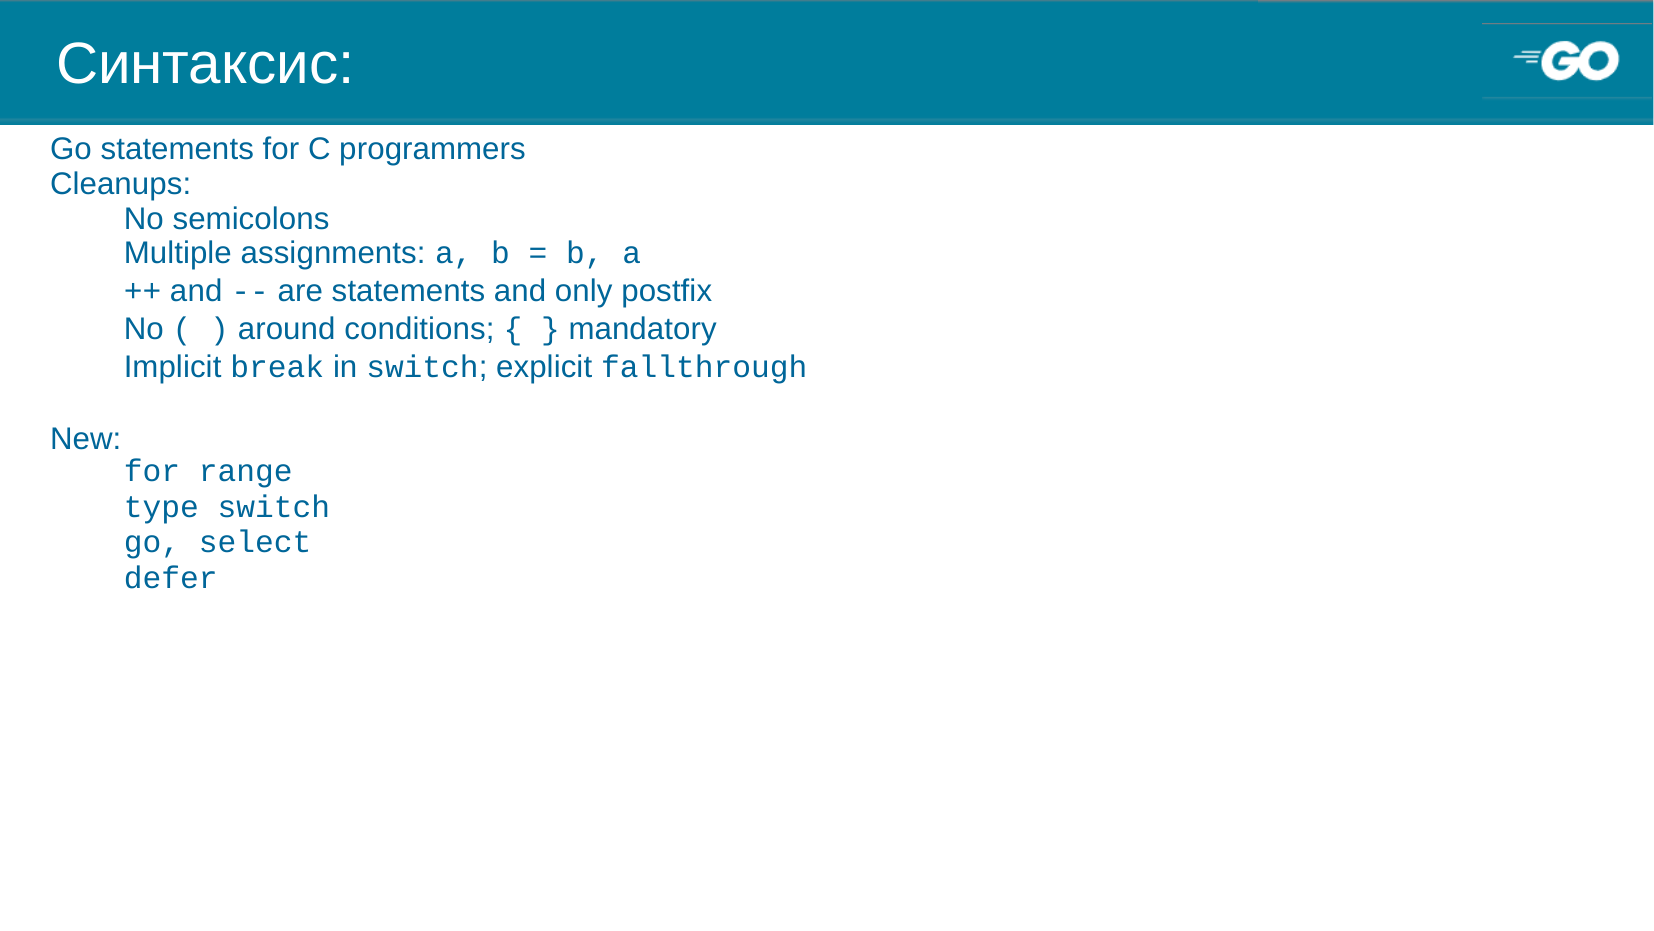

Синтаксис:
Go statements for C programmers
Cleanups:
	No semicolons
	Multiple assignments: a, b = b, a
	++ and -- are statements and only postfix
	No ( ) around conditions; { } mandatory
	Implicit break in switch; explicit fallthrough
New:
	for range
	type switch
	go, select
	defer